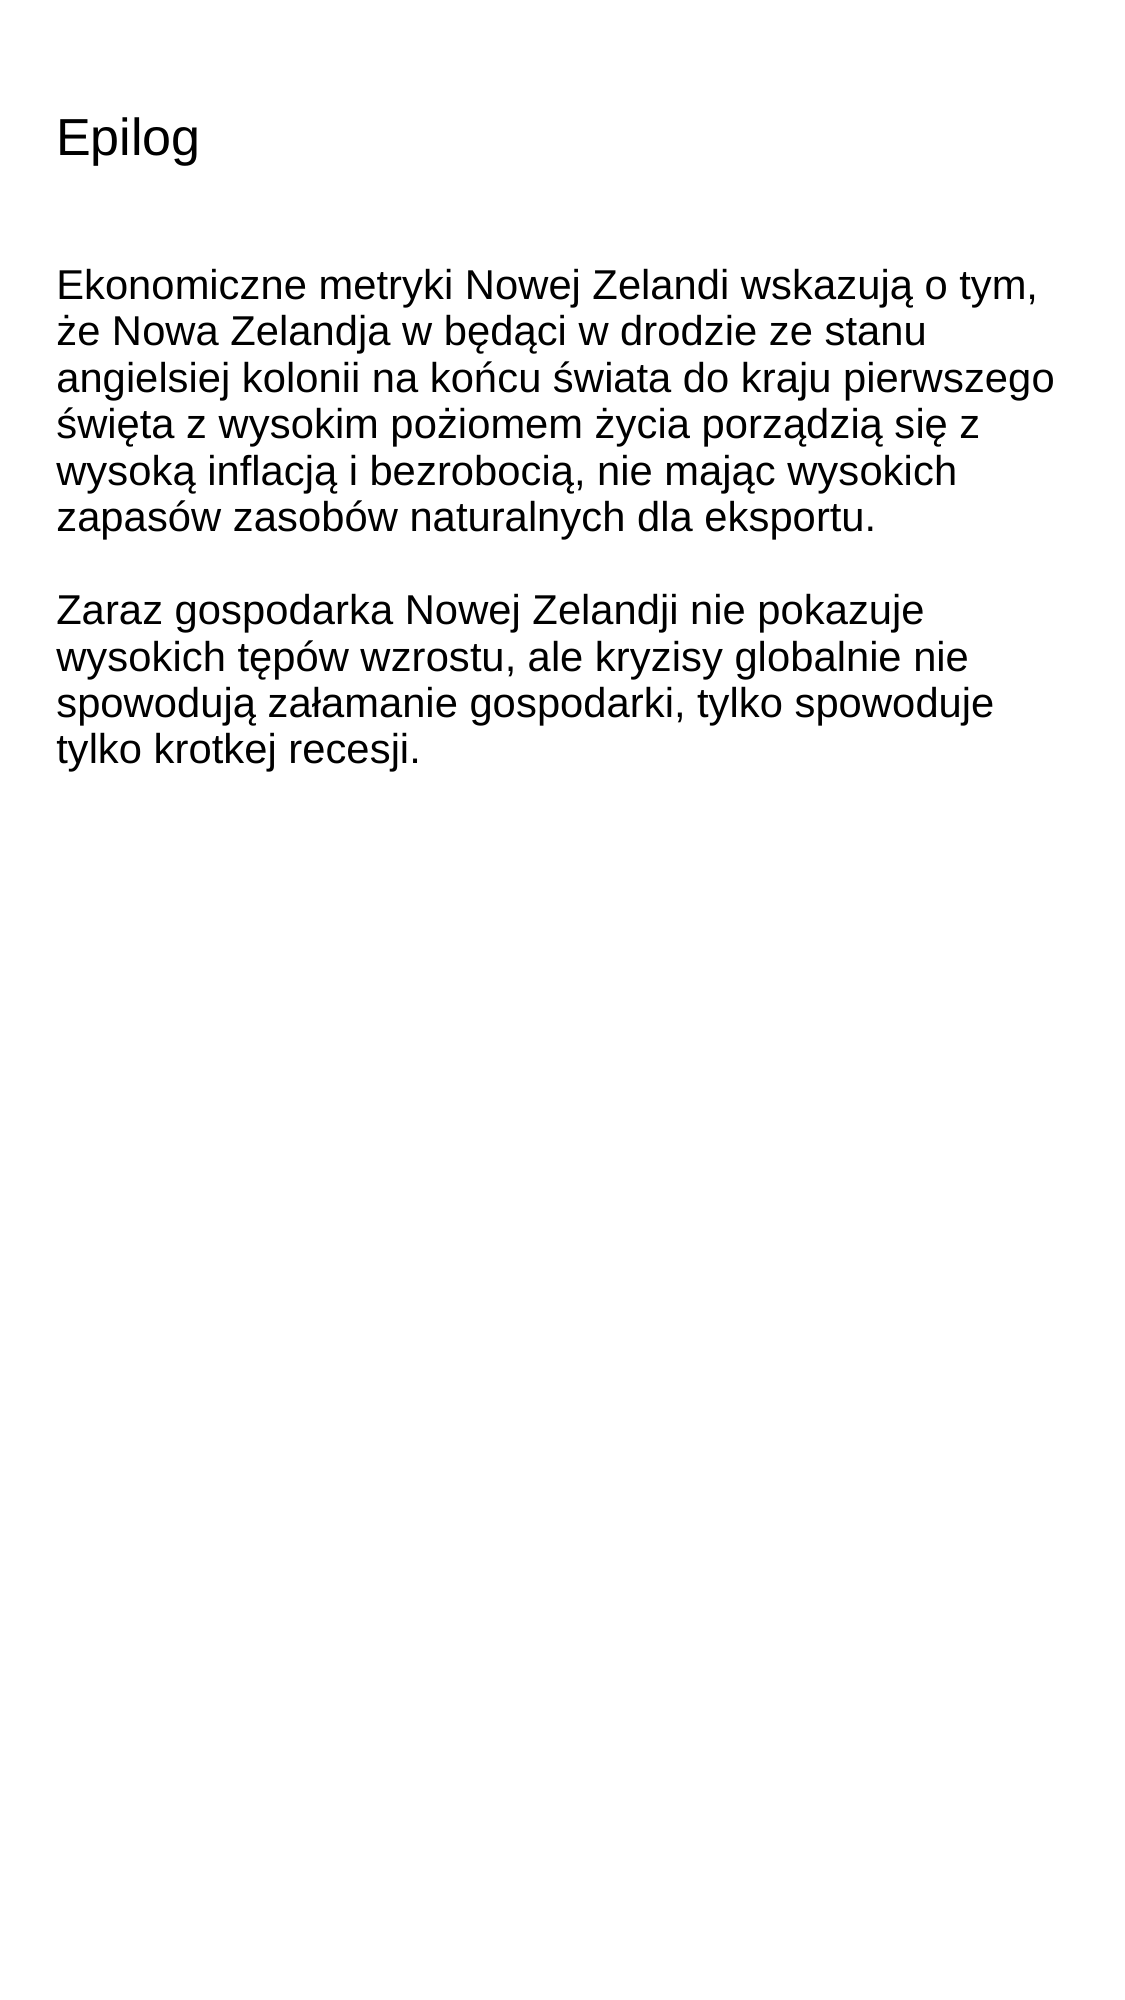

# Epilog
Ekonomiczne metryki Nowej Zelandi wskazują o tym, że Nowa Zelandja w będąci w drodzie ze stanu angielsiej kolonii na końcu świata do kraju pierwszego święta z wysokim pożiomem życia porządzią się z wysoką inflacją i bezrobocią, nie mająс wysokich zapasów zasobów naturalnych dla eksportu.
Zaraz gospodarka Nowej Zelandji nie pokazuje wysokich tępów wzrostu, ale kryzisy globalnie nie spowodują załamanie gospodarki, tylko spowoduje tylko krotkej recesji.